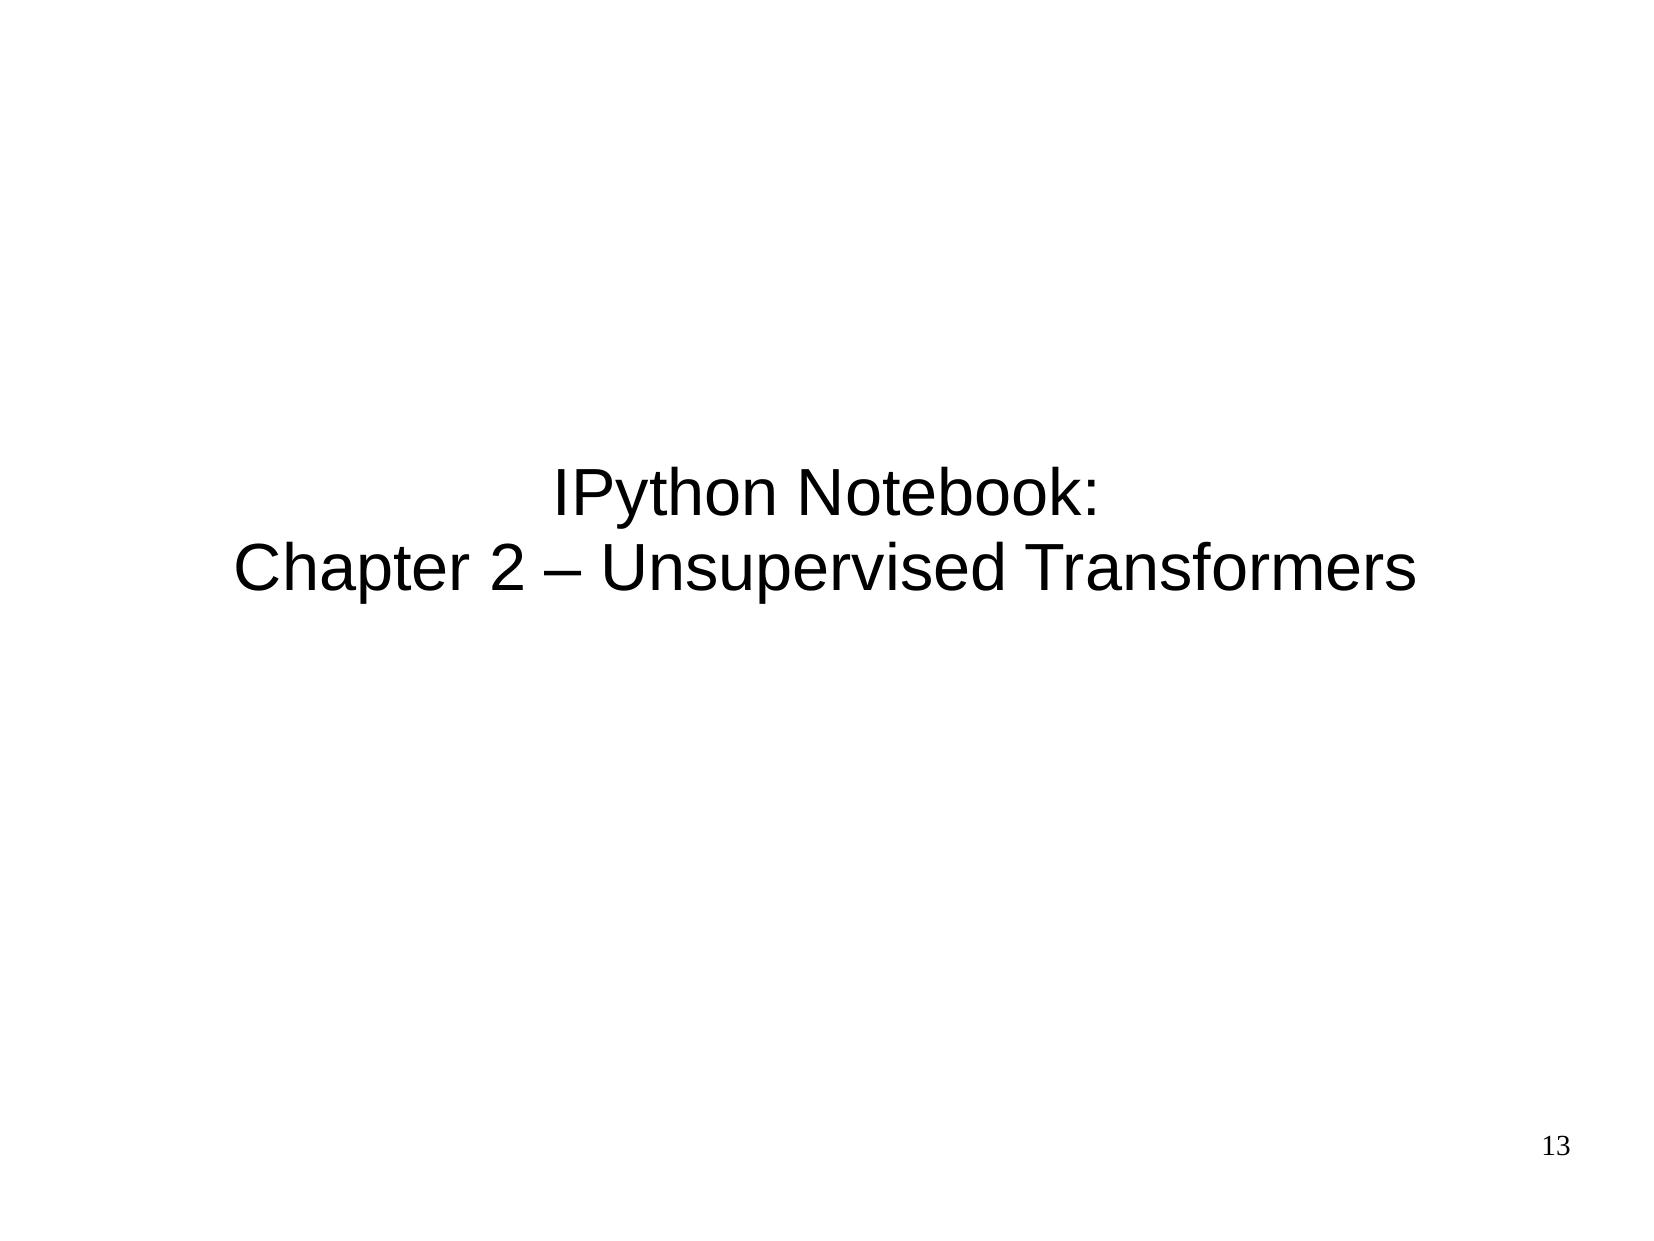

# IPython Notebook: Chapter 2 – Unsupervised Transformers
13